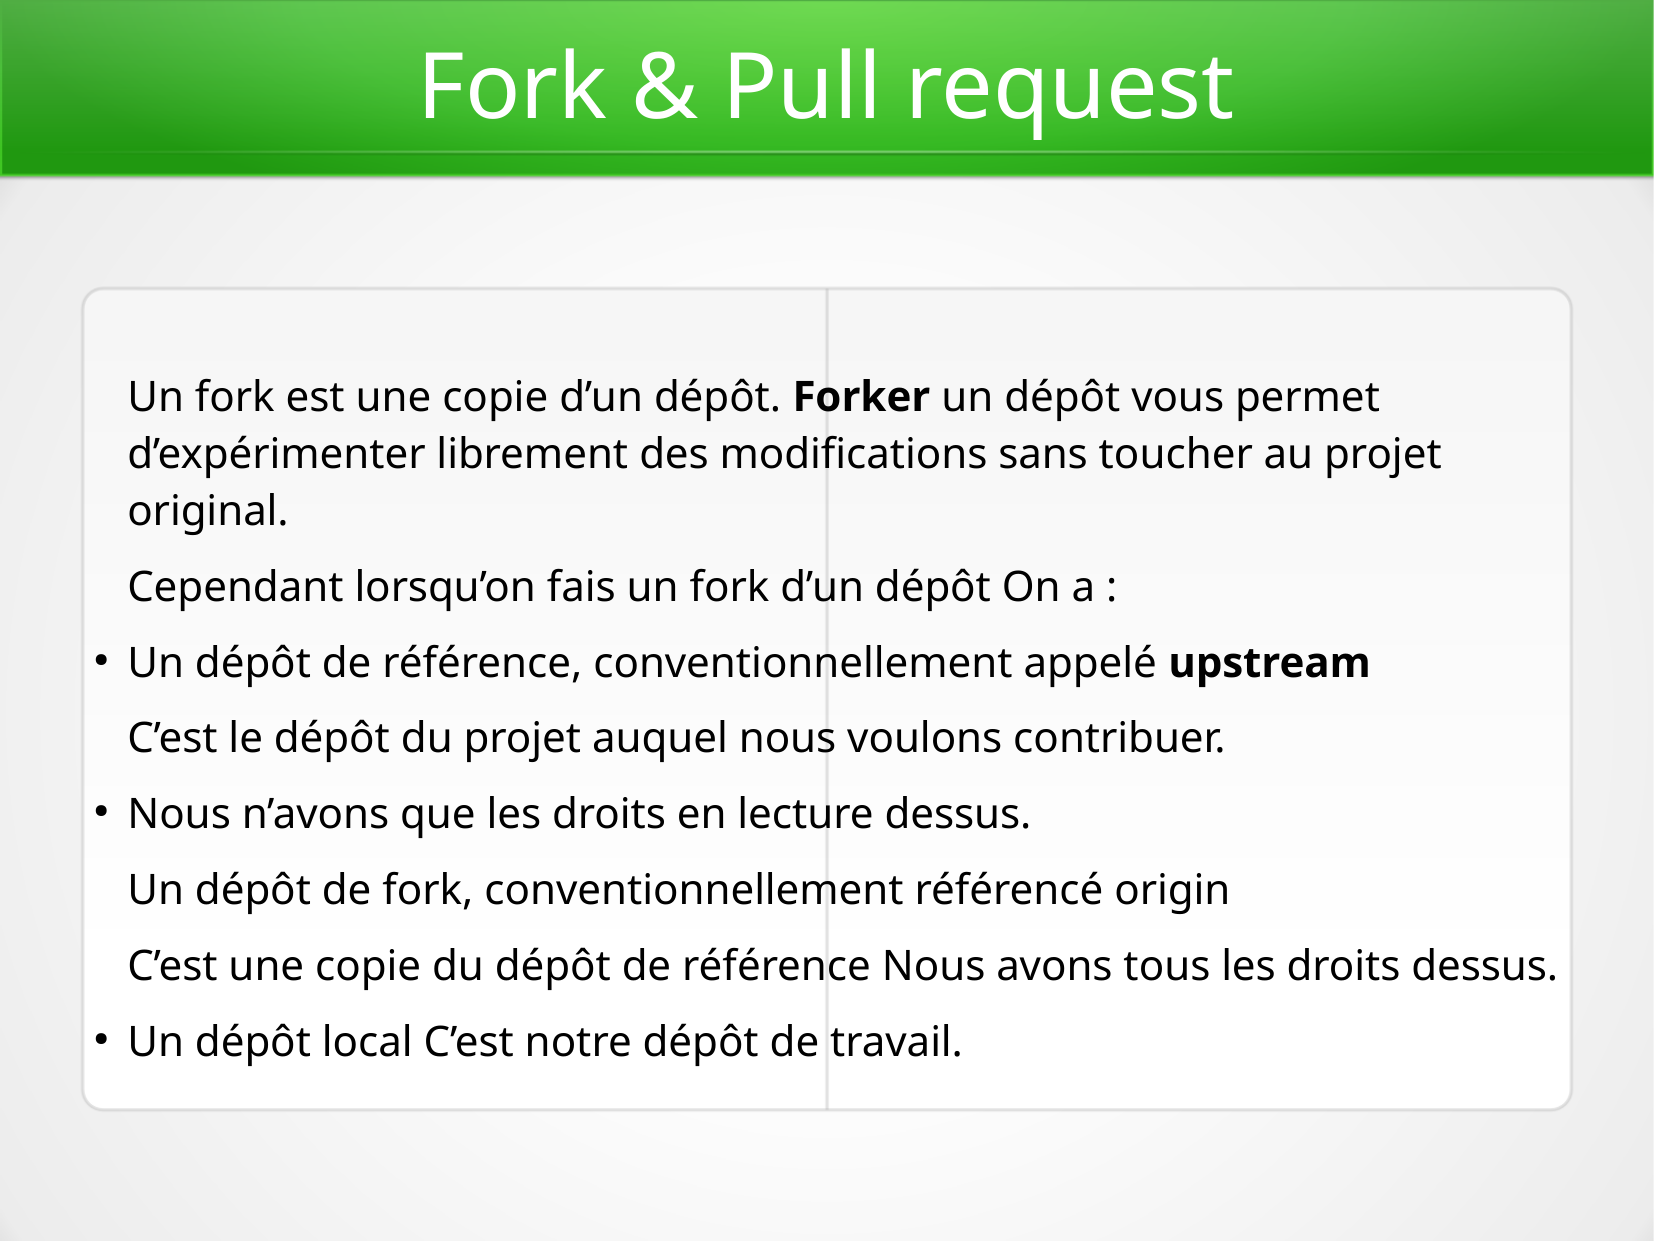

# Fork & Pull request
Un fork est une copie d’un dépôt. Forker un dépôt vous permet d’expérimenter librement des modifications sans toucher au projet original.
Cependant lorsqu’on fais un fork d’un dépôt On a :
Un dépôt de référence, conventionnellement appelé upstream
C’est le dépôt du projet auquel nous voulons contribuer.
Nous n’avons que les droits en lecture dessus.
Un dépôt de fork, conventionnellement référencé origin
C’est une copie du dépôt de référence Nous avons tous les droits dessus.
Un dépôt local C’est notre dépôt de travail.